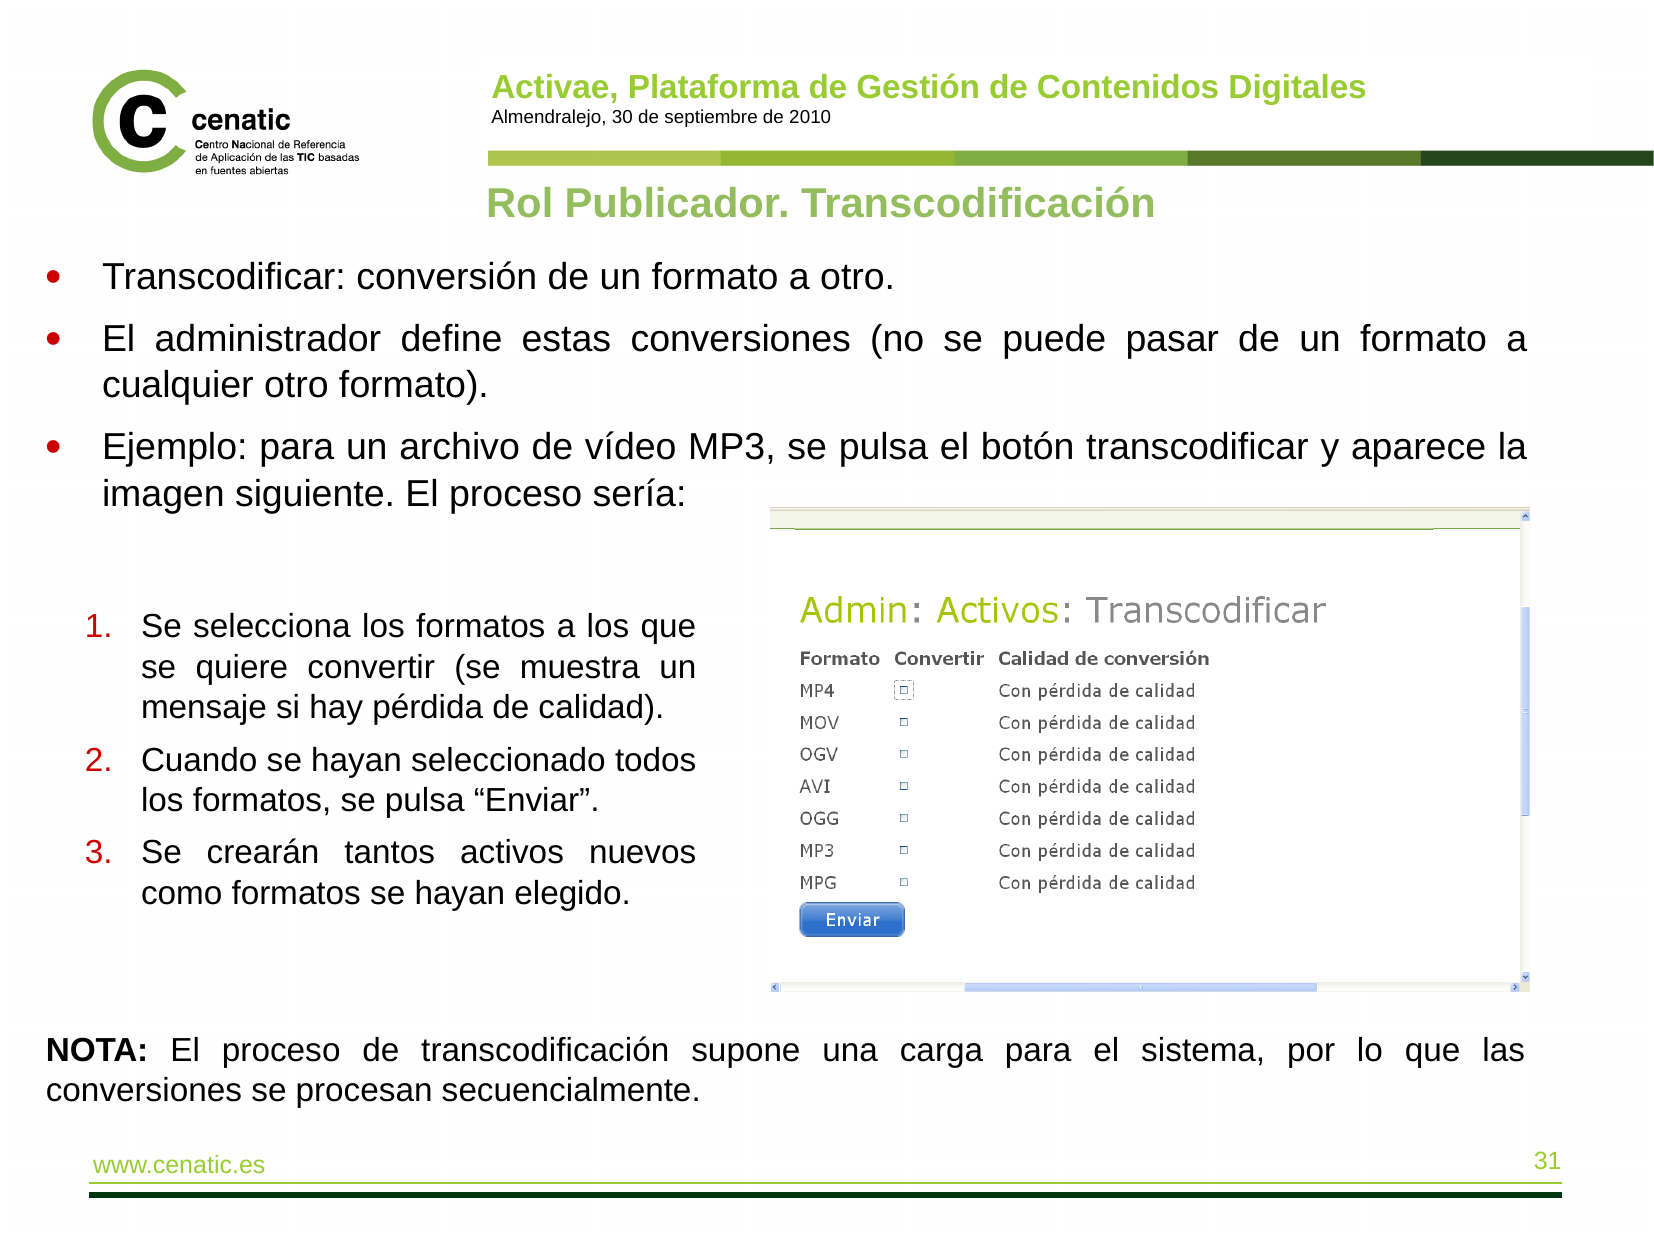

# Rol Publicador. Transcodificación
Transcodificar: conversión de un formato a otro.
El administrador define estas conversiones (no se puede pasar de un formato a cualquier otro formato).
Ejemplo: para un archivo de vídeo MP3, se pulsa el botón transcodificar y aparece la imagen siguiente. El proceso sería:
NOTA: El proceso de transcodificación supone una carga para el sistema, por lo que las conversiones se procesan secuencialmente.
Se selecciona los formatos a los que se quiere convertir (se muestra un mensaje si hay pérdida de calidad).
Cuando se hayan seleccionado todos los formatos, se pulsa “Enviar”.
Se crearán tantos activos nuevos como formatos se hayan elegido.
31
www.cenatic.es